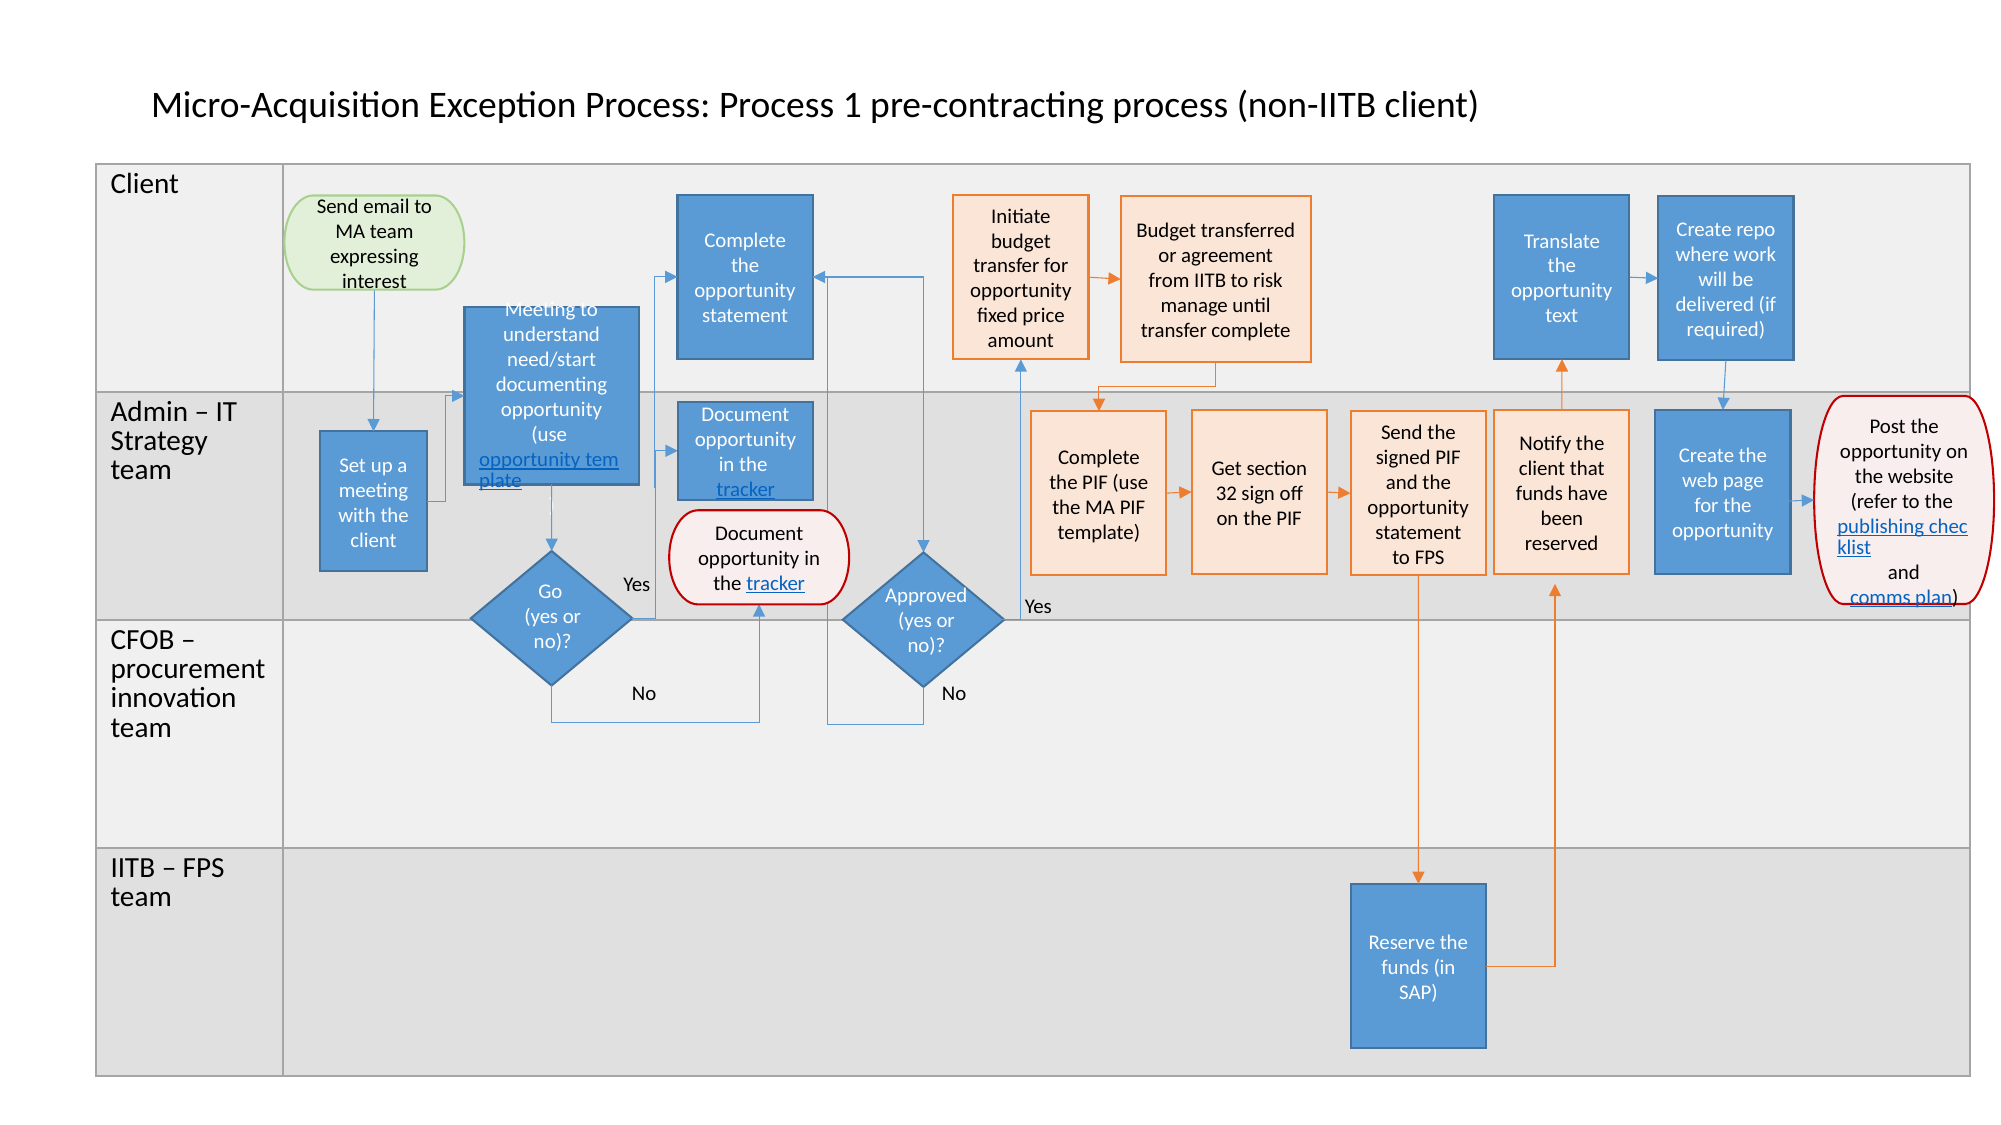

Micro-Acquisition Exception Process: Process 1 pre-contracting process (non-IITB client)
| Client | |
| --- | --- |
| Admin – IT Strategy team | |
| CFOB – procurement innovation team | |
| IITB – FPS team | |
Complete the opportunity statement
Initiate budget transfer for opportunity fixed price amount
Translate the opportunity text
Send email to MA team expressing interest
Budget transferred or agreement from IITB to risk manage until transfer complete
Create repo where work will be delivered (if required)
Meeting to understand need/start documenting opportunity
(use opportunity template)
Post the opportunity on the website (refer to the publishing checklist and comms plan)
Document opportunity in the tracker
Get section 32 sign off on the PIF
Notify the client that funds have been reserved
Create the web page for the opportunity
Complete the PIF (use the MA PIF template)
Send the signed PIF and the opportunity statement to FPS
Set up a meeting with the client
Document opportunity in the tracker
Yes
Go
(yes or no)?
Approved (yes or no)?
Yes
No
No
Reserve the funds (in SAP)